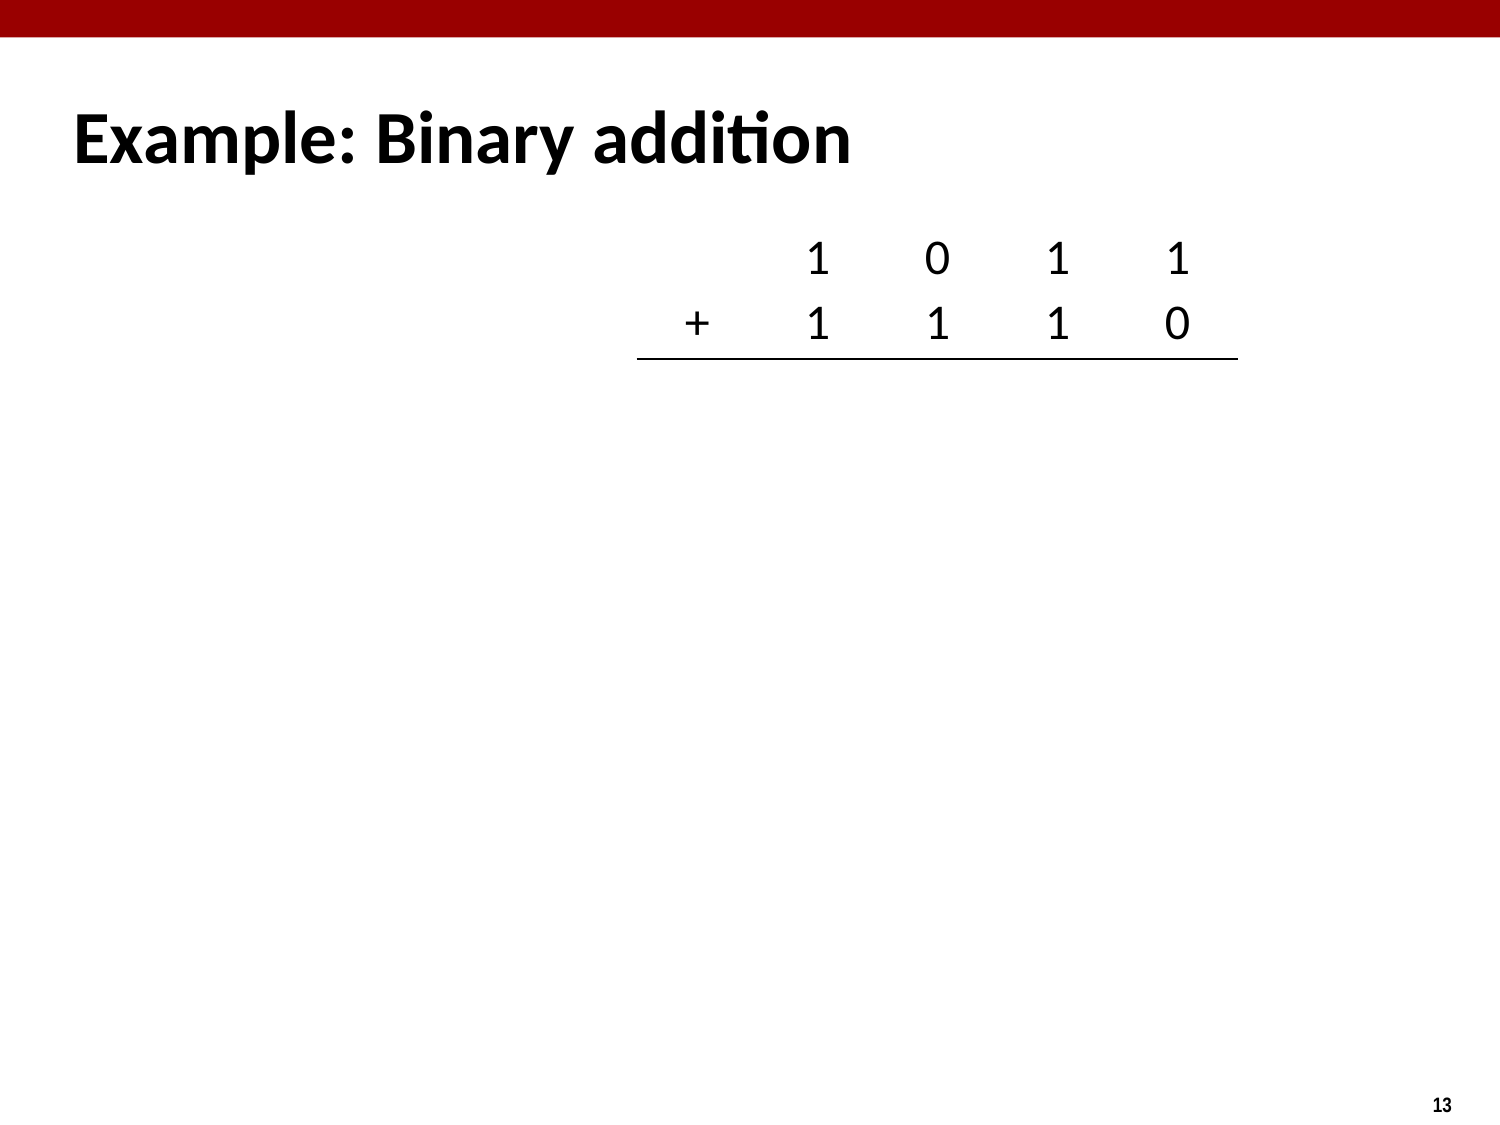

# Example: Binary addition
| | 1 | 0 | 1 | 1 |
| --- | --- | --- | --- | --- |
| + | 1 | 1 | 1 | 0 |
| | | | | |